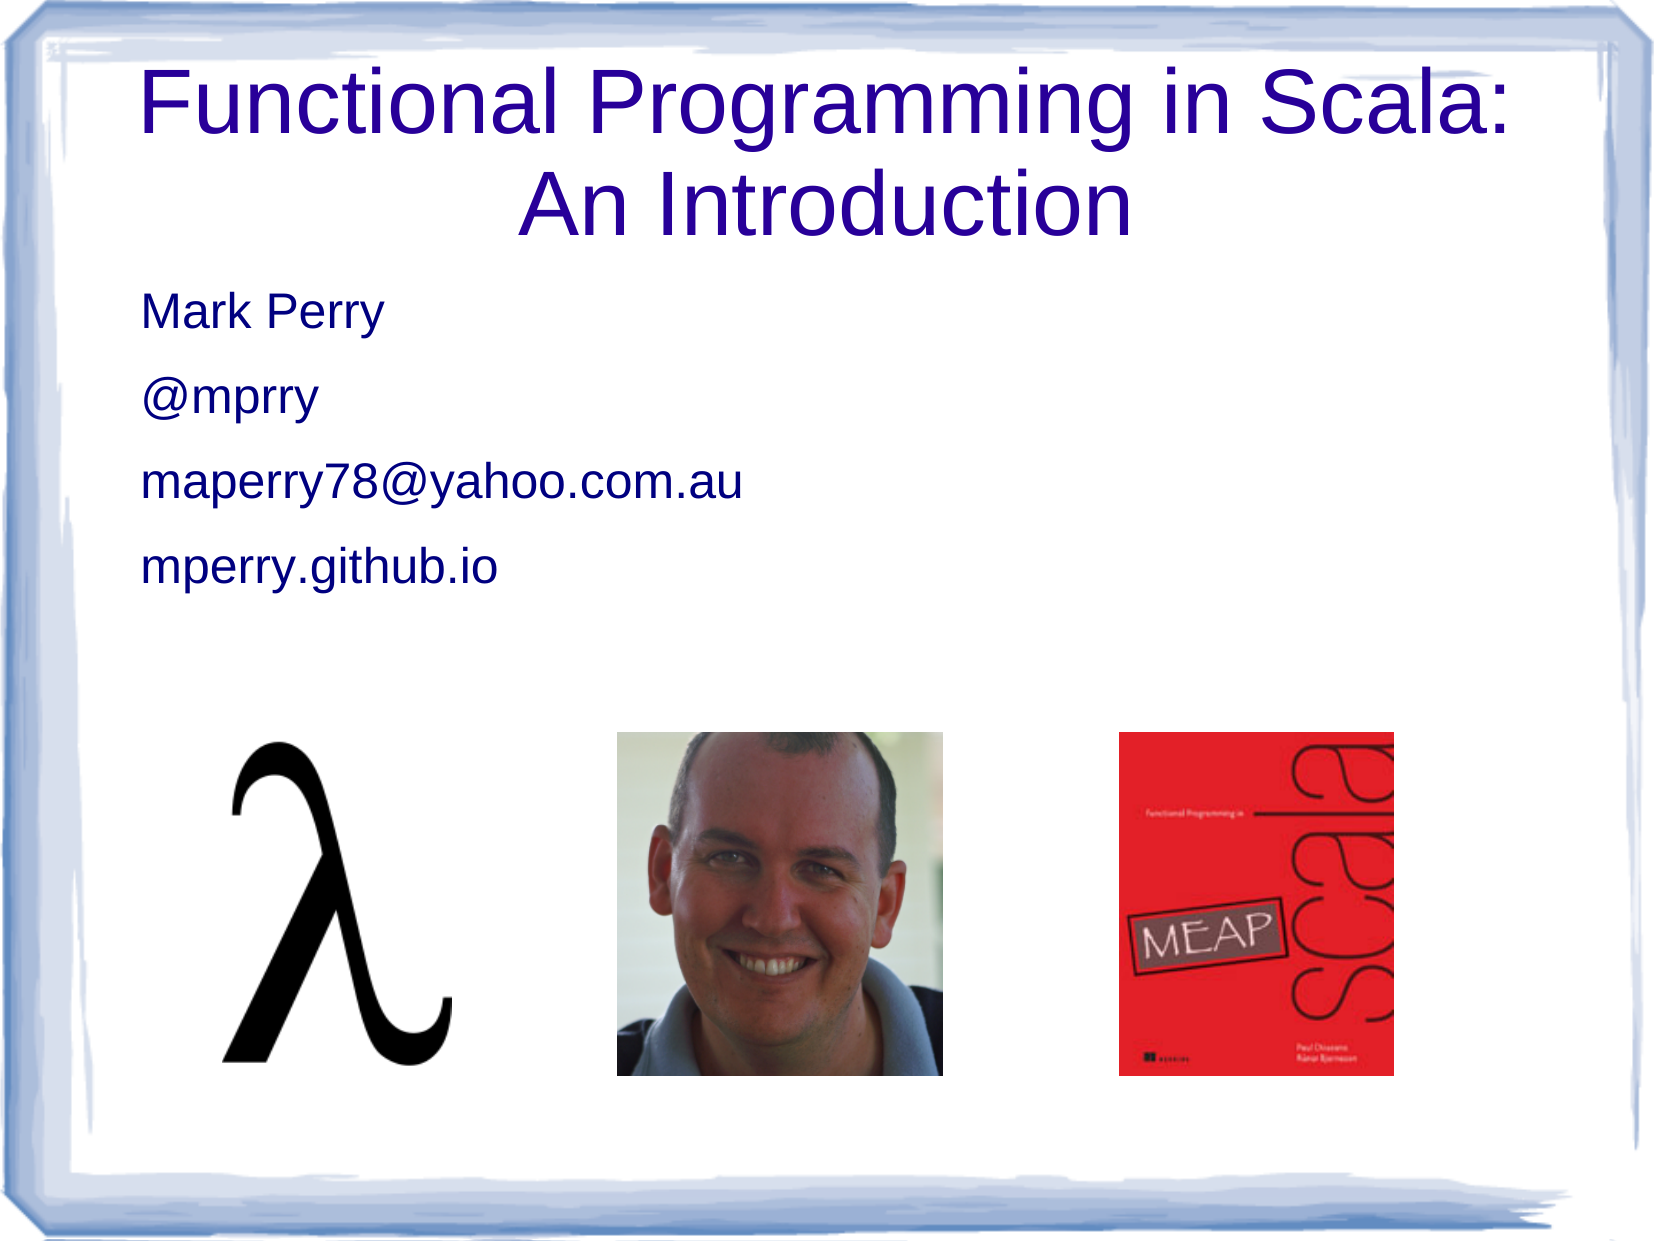

# Functional Programming in Scala: An Introduction
Mark Perry
@mprry
maperry78@yahoo.com.au
mperry.github.io